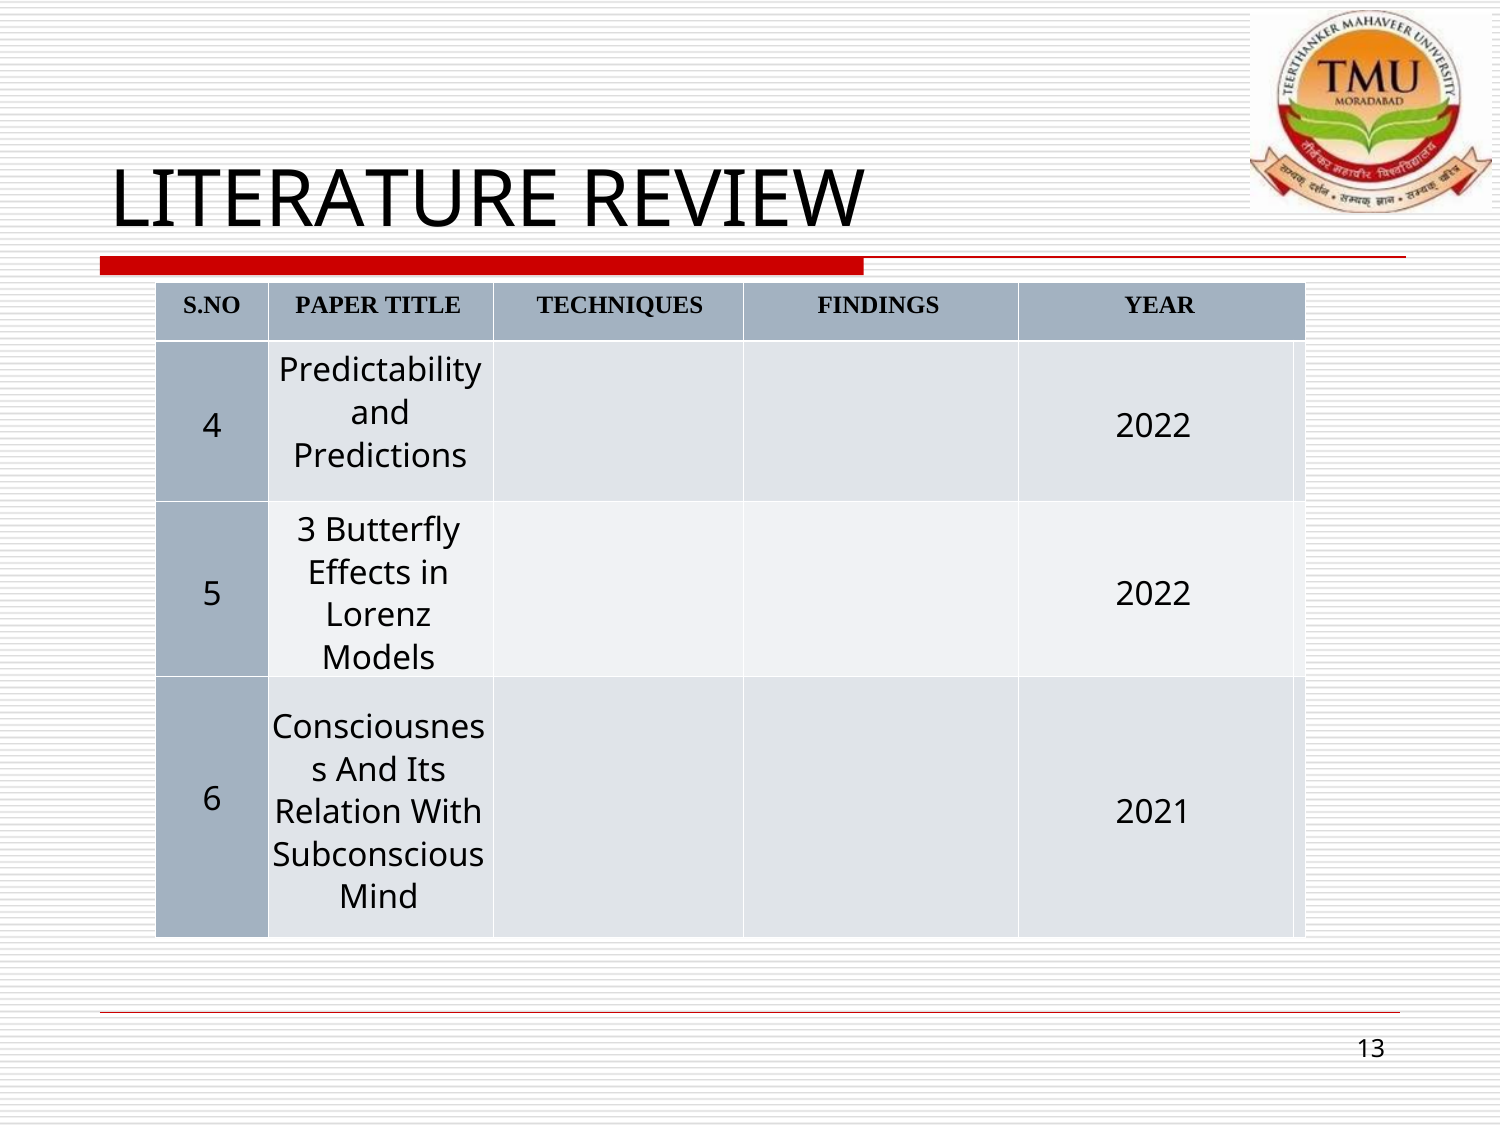

LITERATURE REVIEW
| S.NO | PAPER TITLE | TECHNIQUES | FINDINGS | YEAR | |
| --- | --- | --- | --- | --- | --- |
| 4 | Predictability and Predictions | | | 2022 | |
| 5 | 3 Butterfly Effects in Lorenz Models | | | 2022 | |
| 6 | Consciousness And Its Relation With Subconscious Mind | | | 2021 | |
#